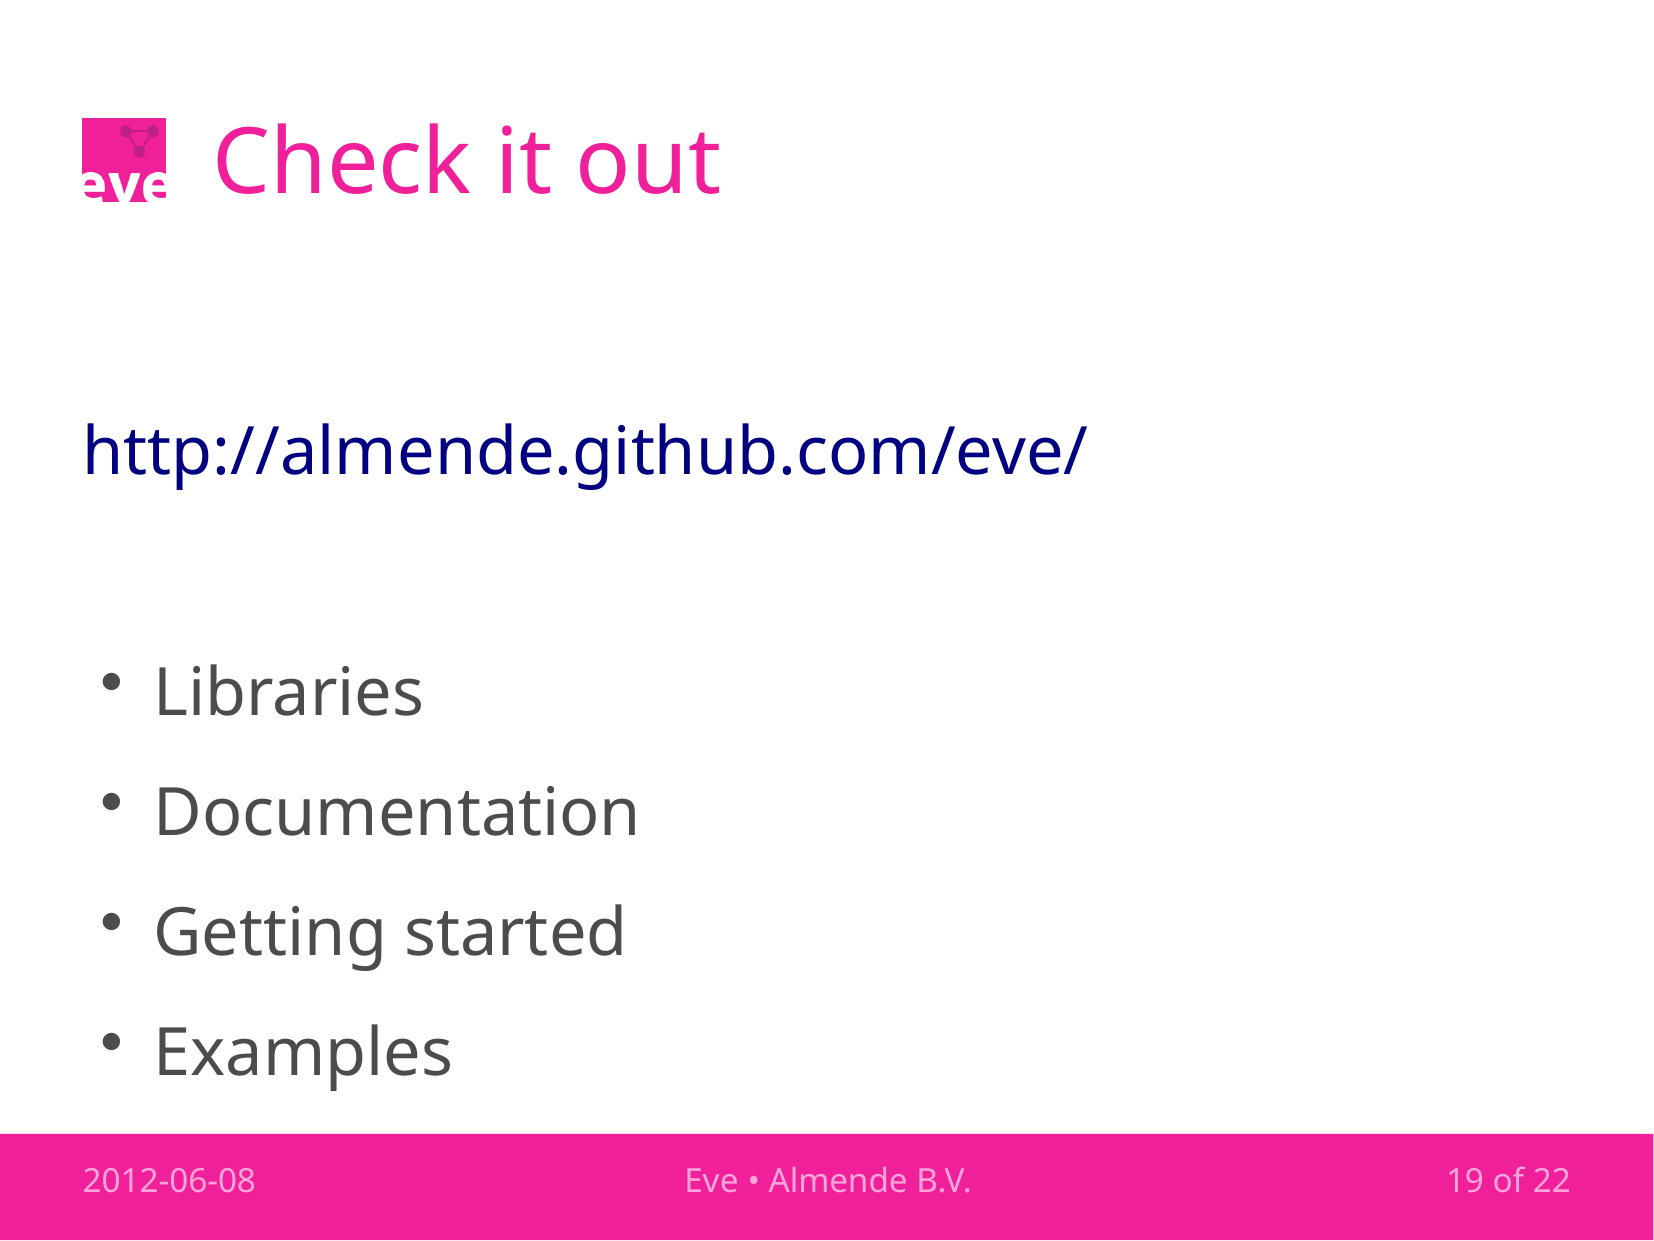

# Check it out
http://almende.github.com/eve/
Libraries
Documentation
Getting started
Examples
2012-06-08
19